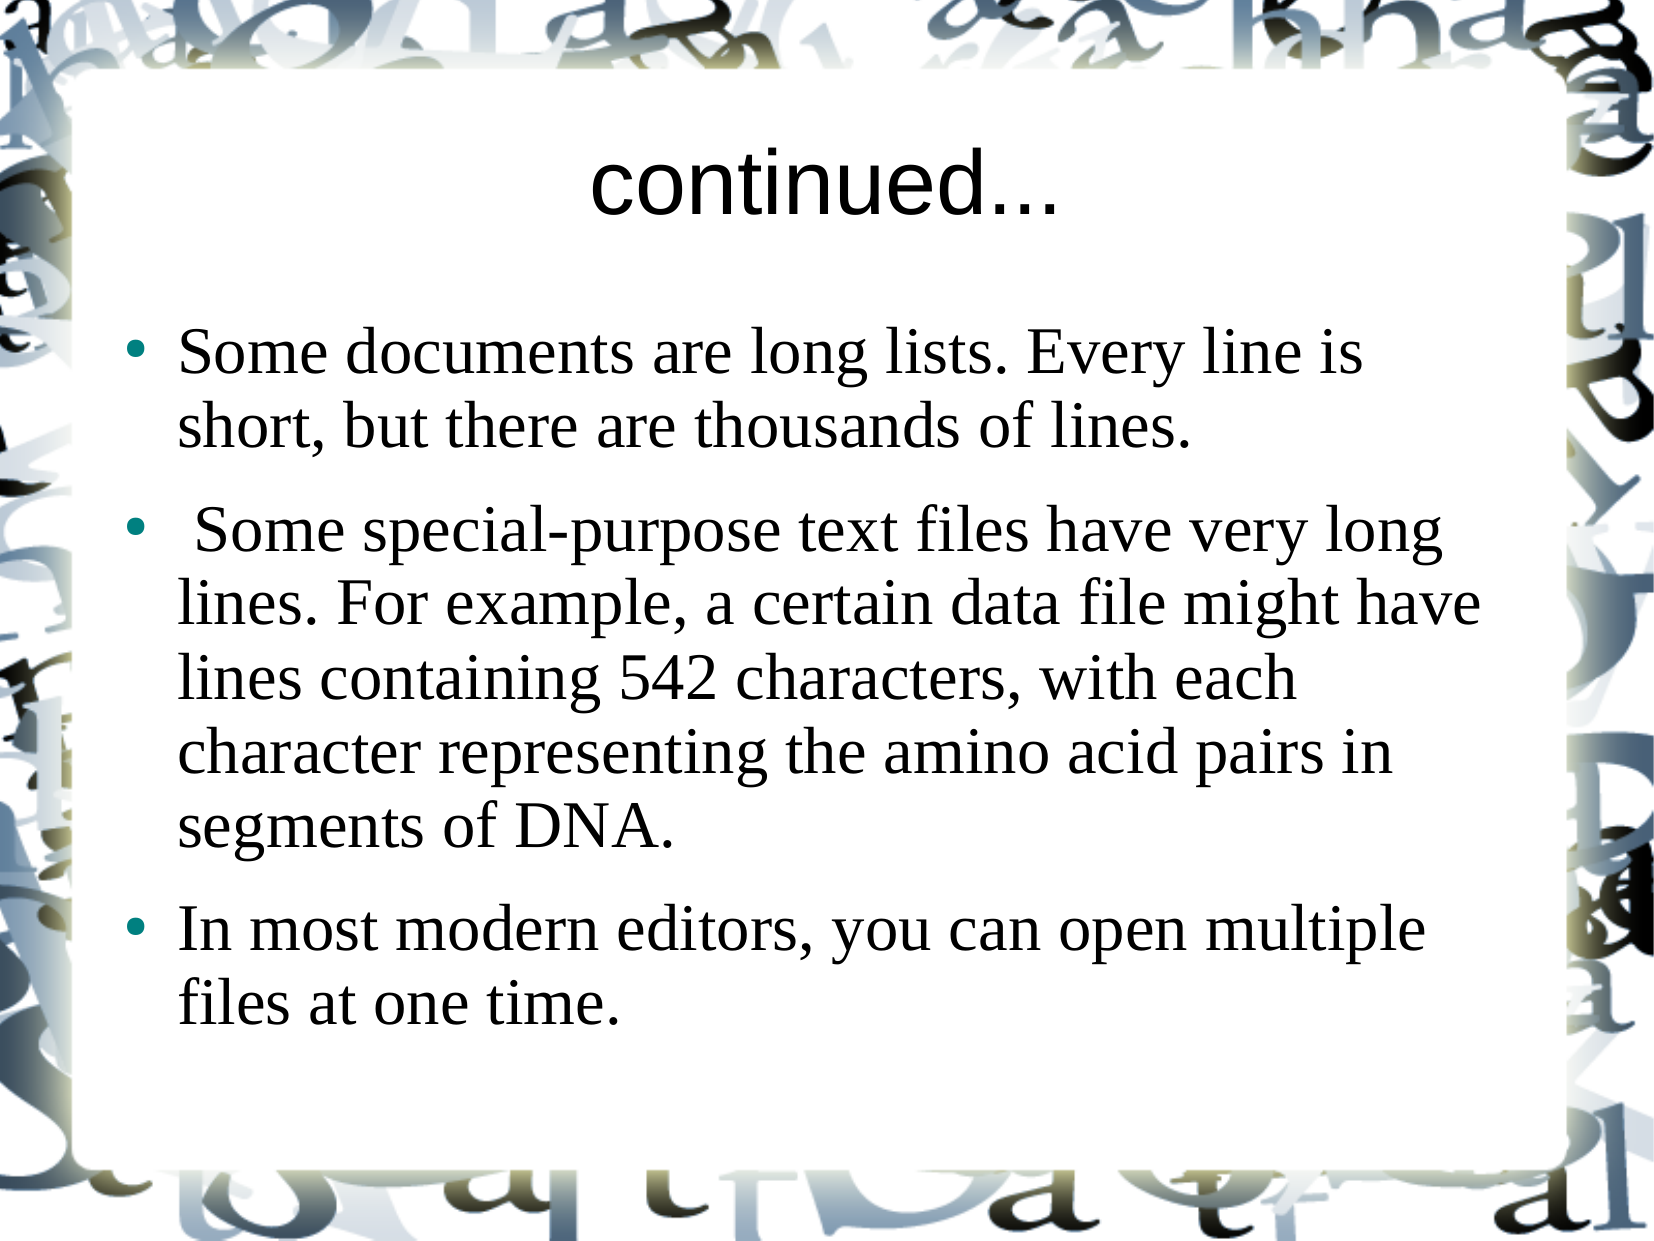

# continued...
Some documents are long lists. Every line is short, but there are thousands of lines.
 Some special-purpose text files have very long lines. For example, a certain data file might have lines containing 542 characters, with each character representing the amino acid pairs in segments of DNA.
In most modern editors, you can open multiple files at one time.